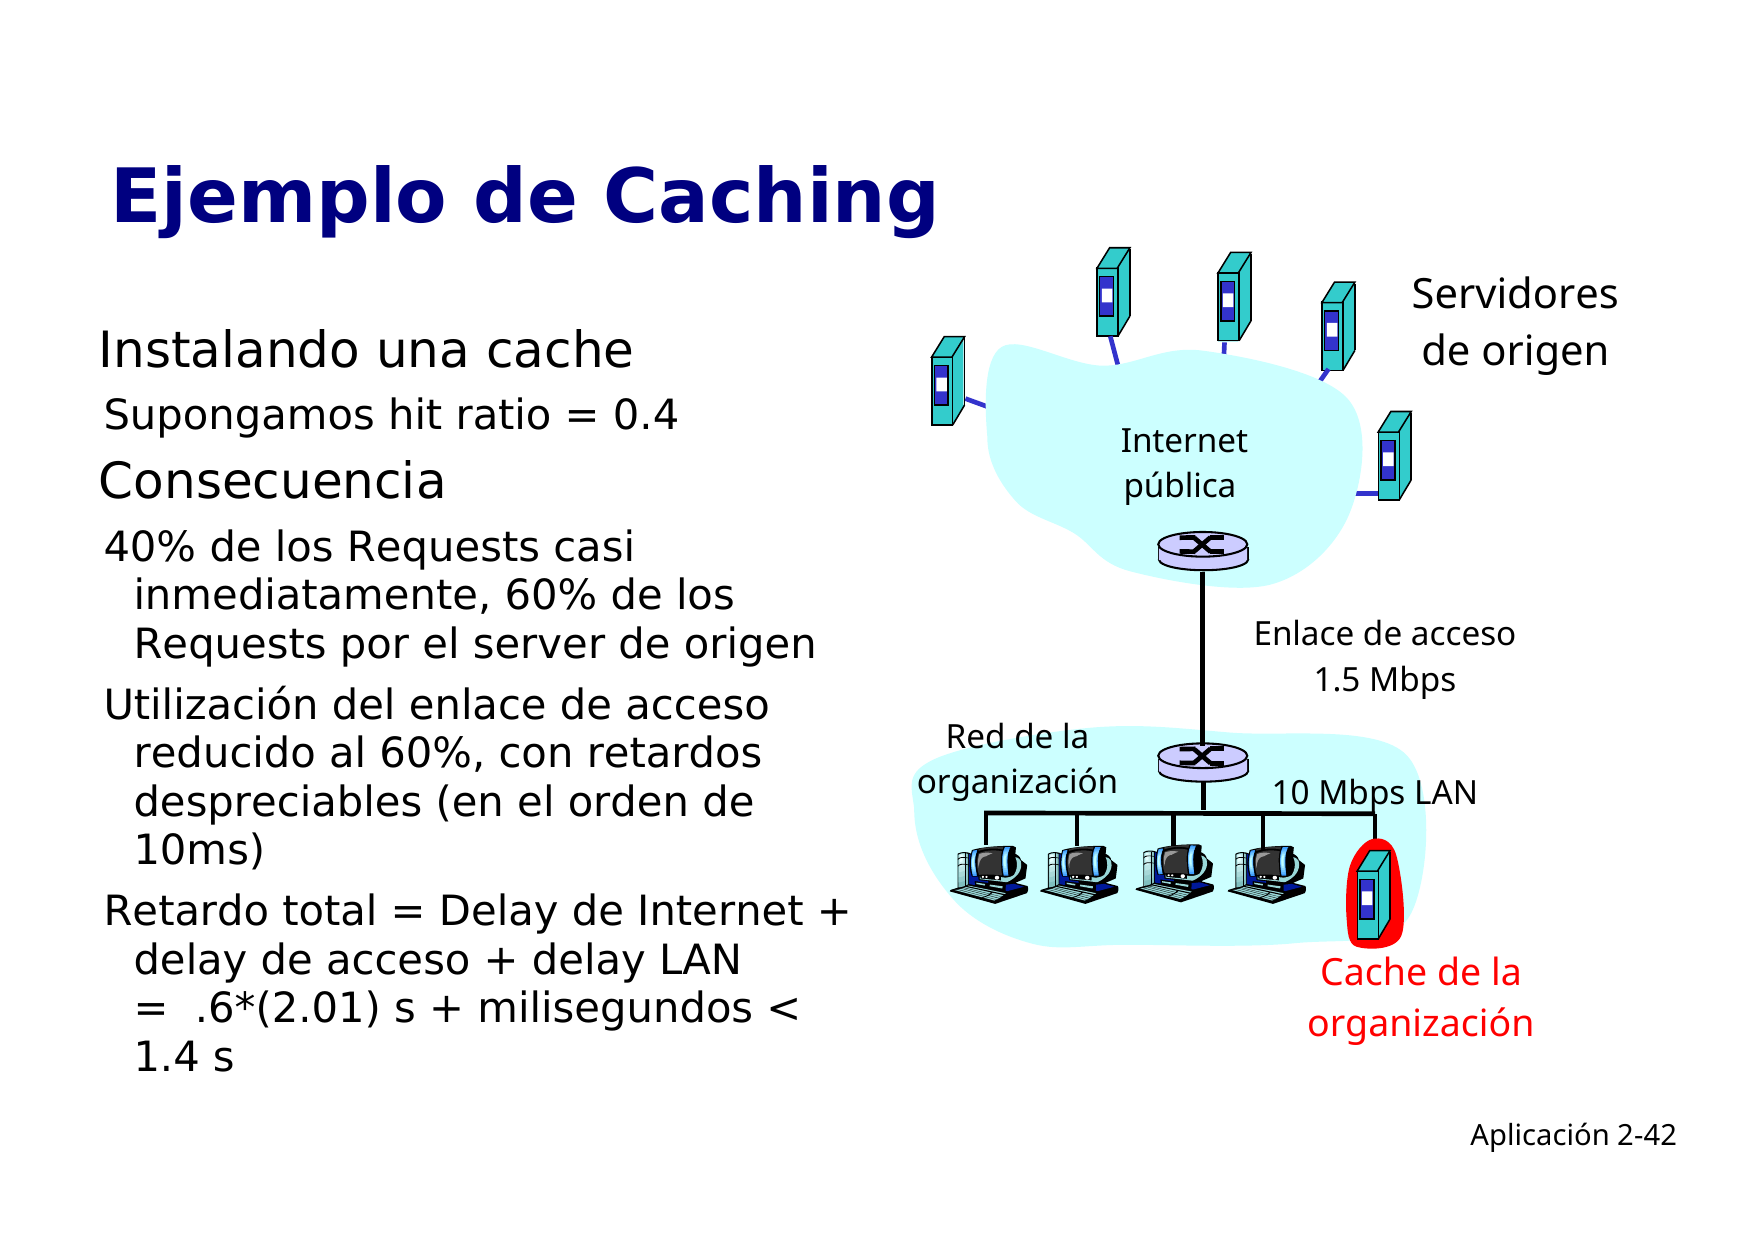

# Ejemplo de Caching
Servidores
de origen
Instalando una cache
Supongamos hit ratio = 0.4
Consecuencia
40% de los Requests casi inmediatamente, 60% de los Requests por el server de origen
Utilización del enlace de acceso reducido al 60%, con retardos despreciables (en el orden de 10ms)
Retardo total = Delay de Internet + delay de acceso + delay LAN = .6*(2.01) s + milisegundos < 1.4 s
 Internet
pública
Enlace de acceso
1.5 Mbps
Red de la
organización
10 Mbps LAN
Cache de la
organización